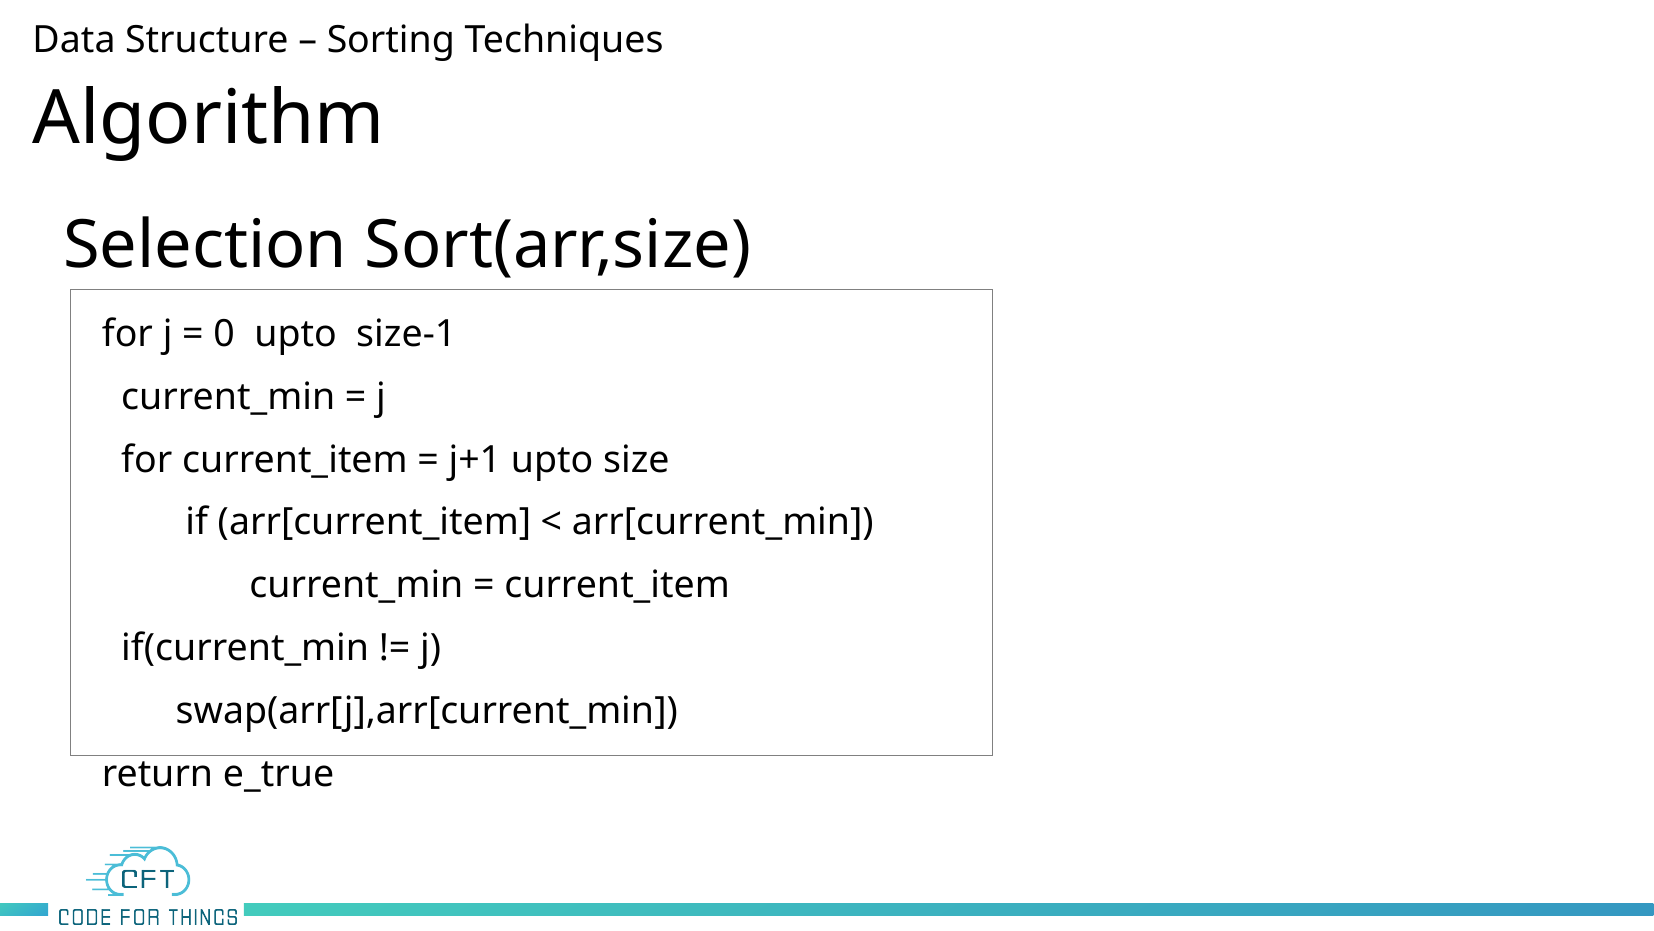

# Data Structure – Sorting Techniques Algorithm
Selection Sort(arr,size)
for j = 0 upto size-1
 current_min = j
 for current_item = j+1 upto size
 	 if (arr[current_item] < arr[current_min])
		current_min = current_item
 if(current_min != j)
	swap(arr[j],arr[current_min])
return e_true